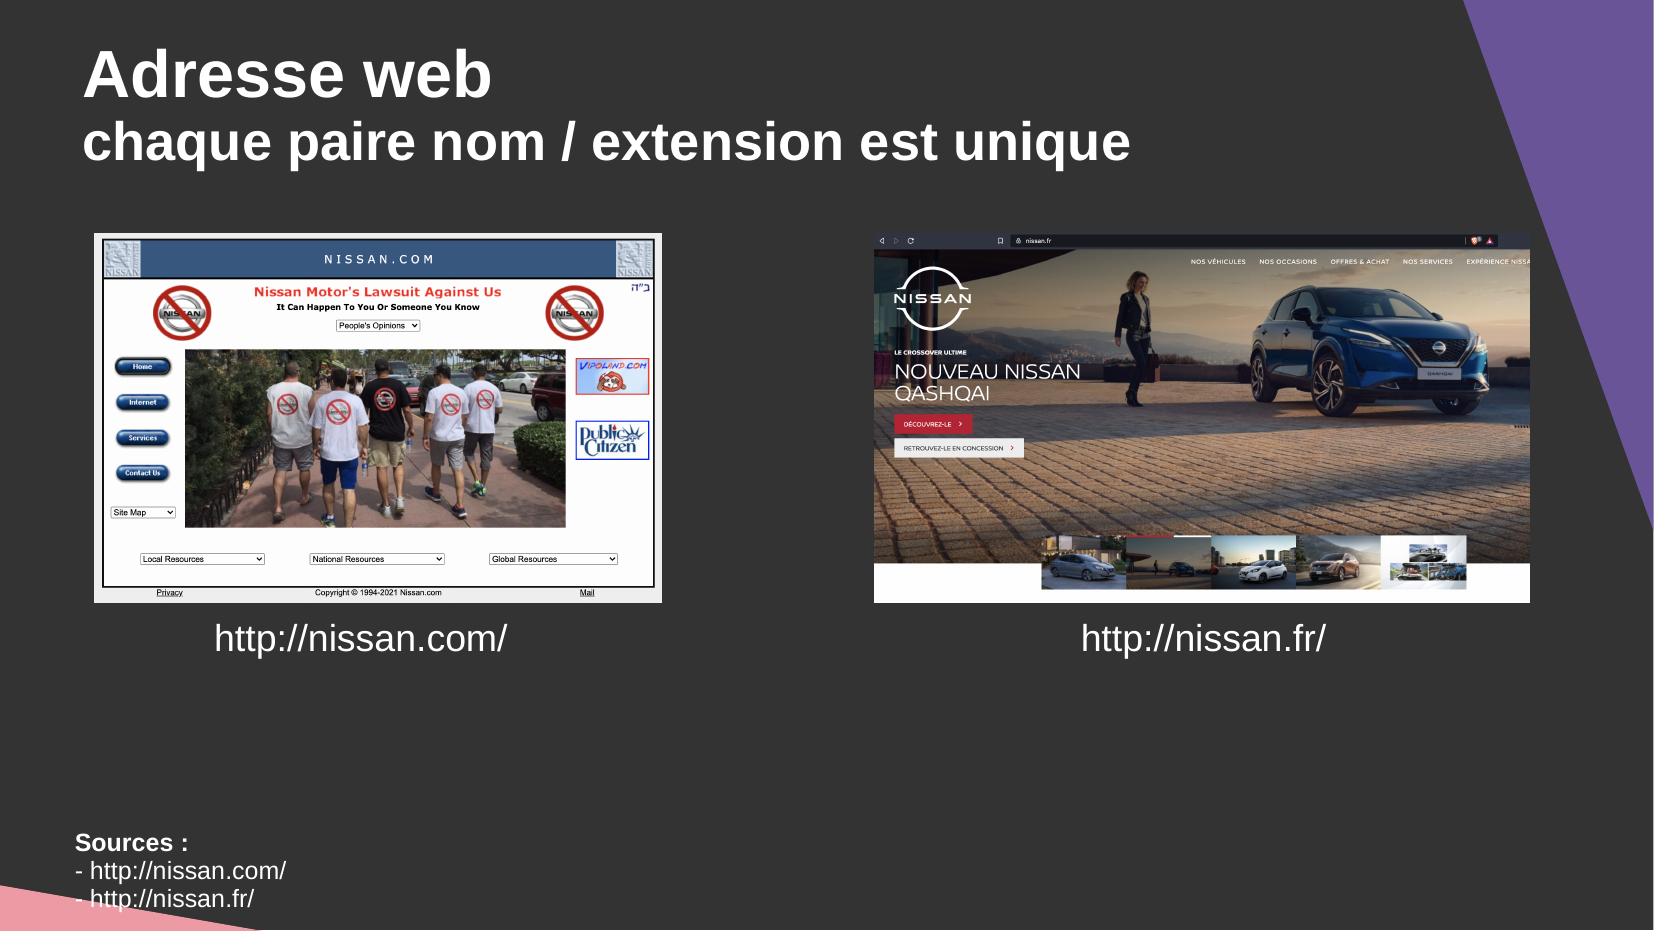

# Adresse web chaque paire nom / extension est unique
http://nissan.com/
http://nissan.fr/
Sources :
- http://nissan.com/
- http://nissan.fr/